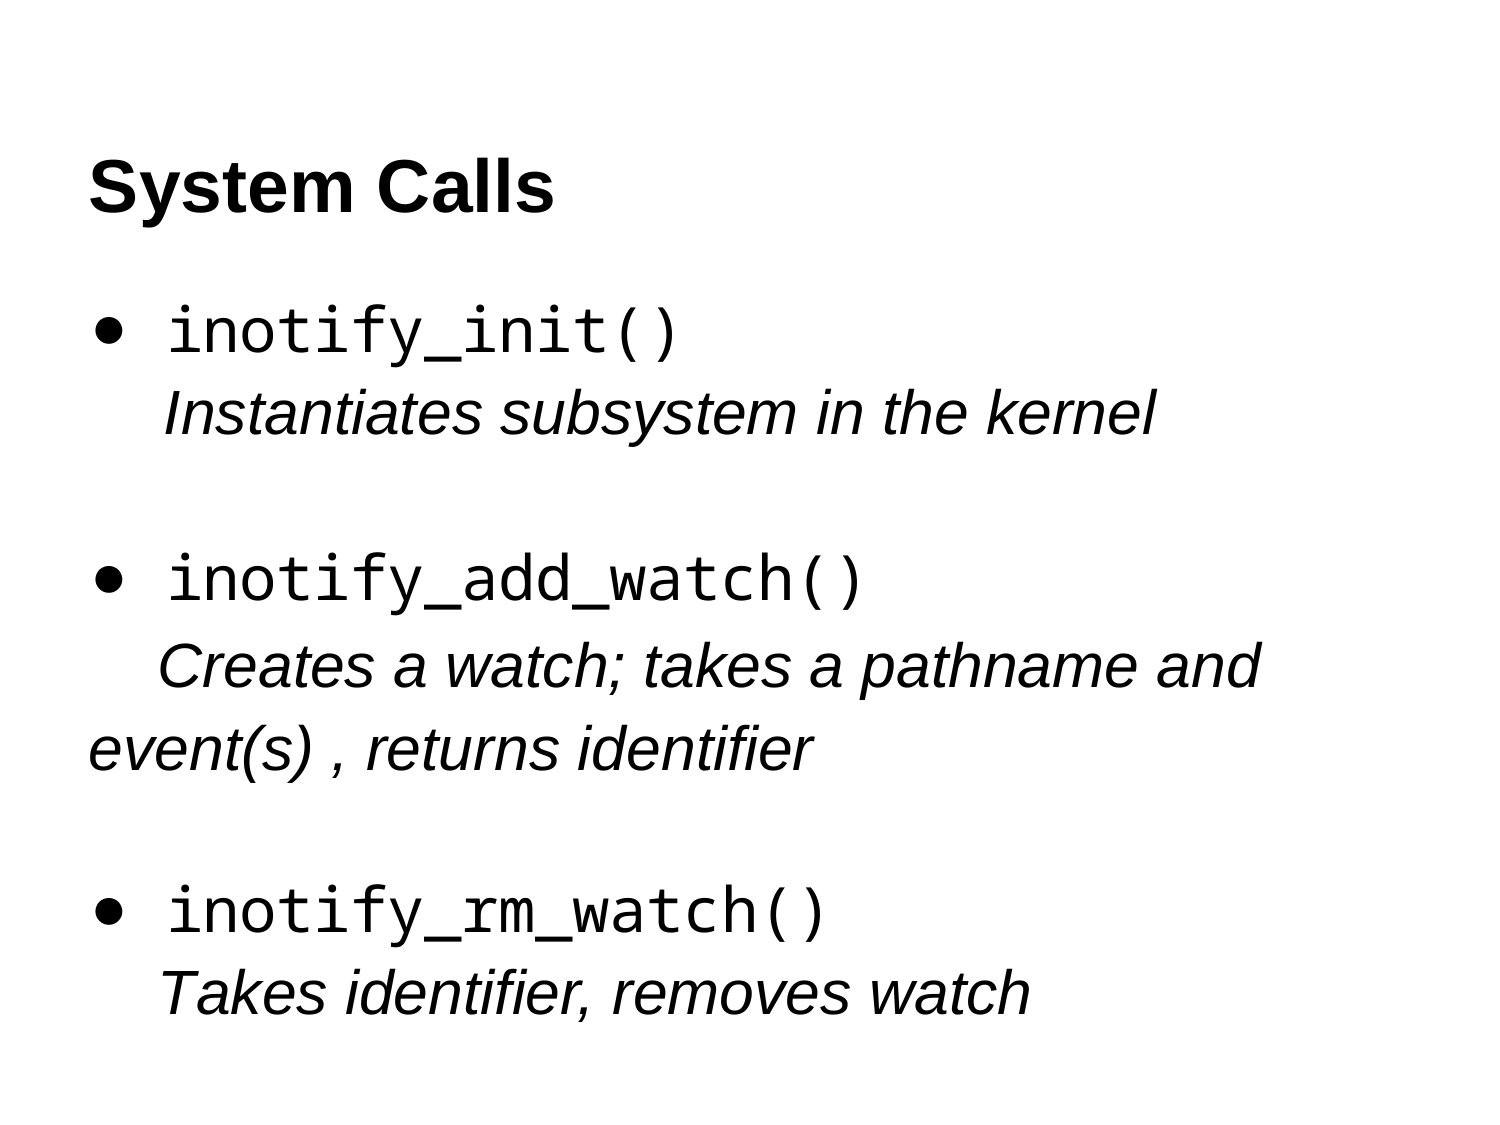

# System Calls
inotify_init()
Instantiates subsystem in the kernel
inotify_add_watch()
Creates a watch; takes a pathname and event(s) , returns identifier
inotify_rm_watch()
Takes identifier, removes watch